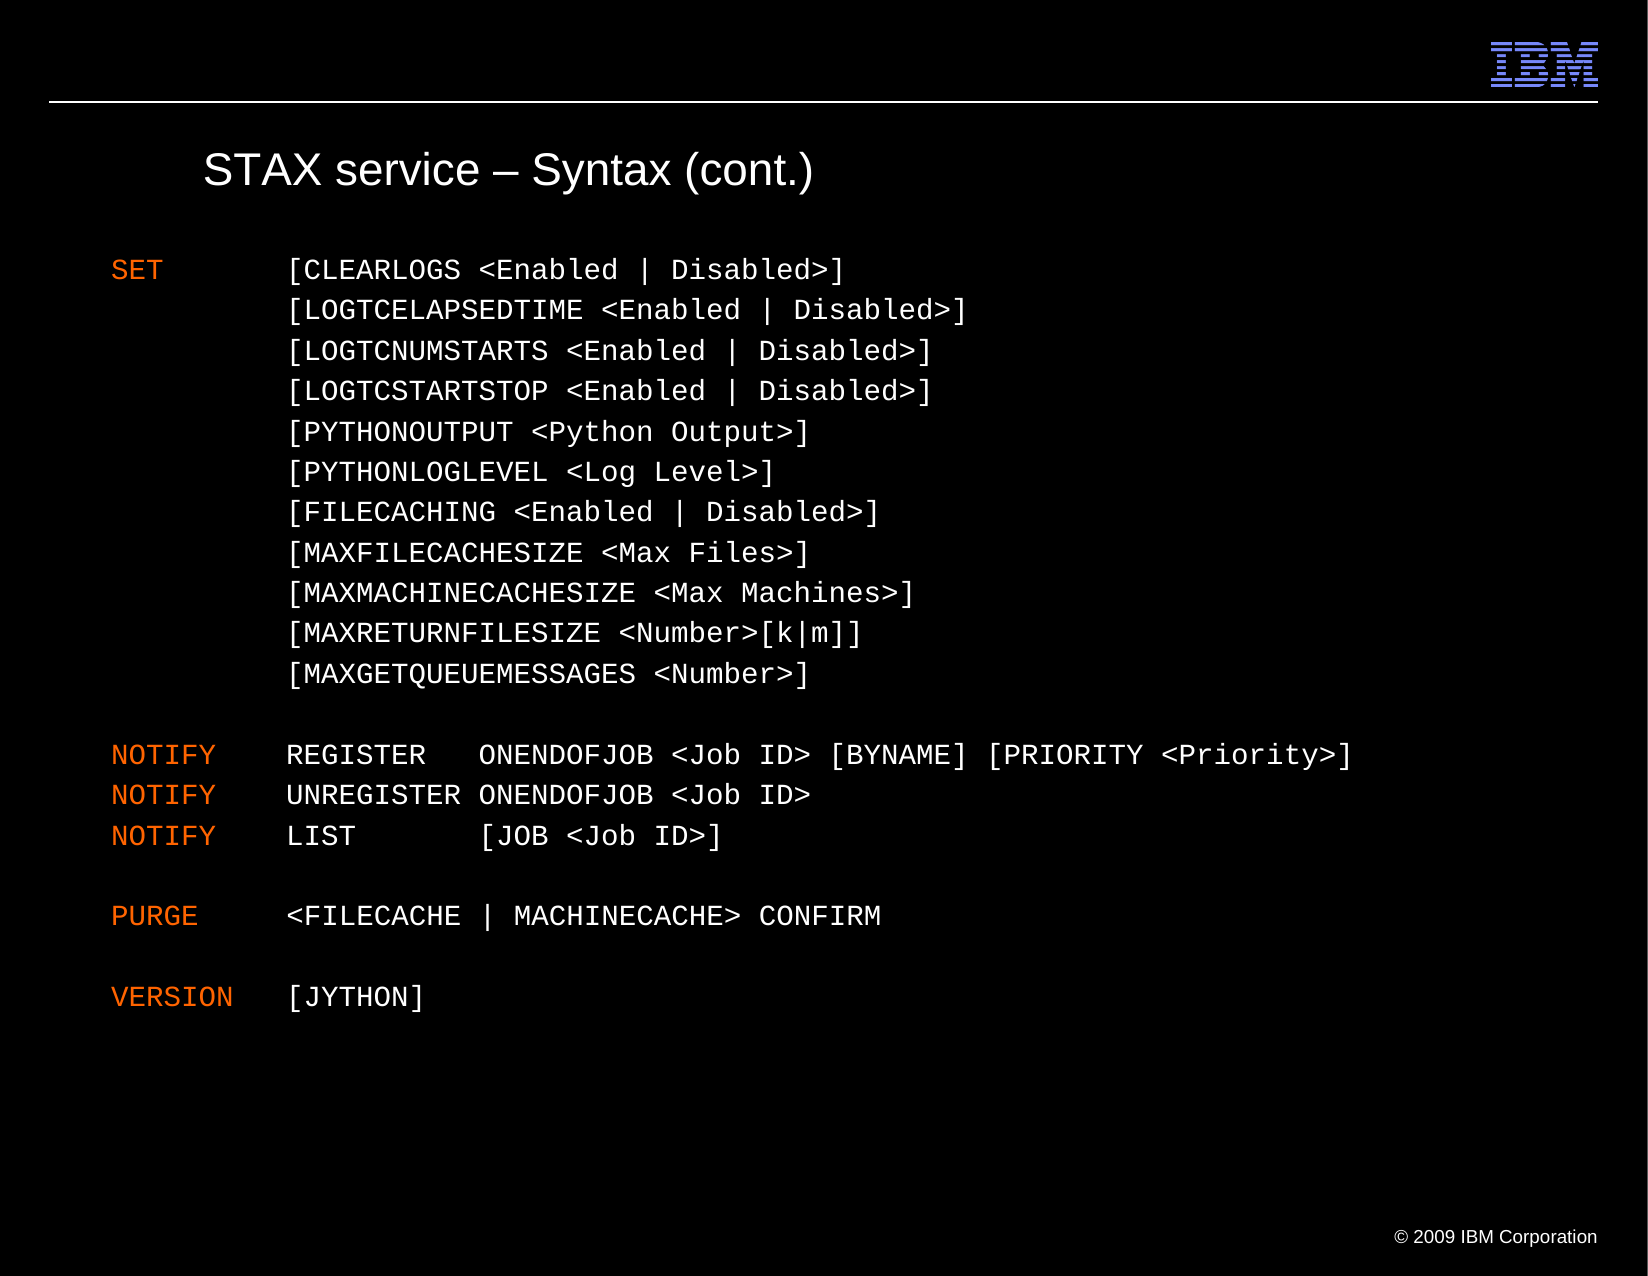

# STAX service – Syntax (cont.)
SET [CLEARLOGS <Enabled | Disabled>]
 [LOGTCELAPSEDTIME <Enabled | Disabled>]
 [LOGTCNUMSTARTS <Enabled | Disabled>]
 [LOGTCSTARTSTOP <Enabled | Disabled>]
 [PYTHONOUTPUT <Python Output>]
 [PYTHONLOGLEVEL <Log Level>]
 [FILECACHING <Enabled | Disabled>]
 [MAXFILECACHESIZE <Max Files>]
 [MAXMACHINECACHESIZE <Max Machines>]
 [MAXRETURNFILESIZE <Number>[k|m]]
 [MAXGETQUEUEMESSAGES <Number>]
NOTIFY REGISTER ONENDOFJOB <Job ID> [BYNAME] [PRIORITY <Priority>]
NOTIFY UNREGISTER ONENDOFJOB <Job ID>
NOTIFY LIST [JOB <Job ID>]
PURGE <FILECACHE | MACHINECACHE> CONFIRM
VERSION [JYTHON]